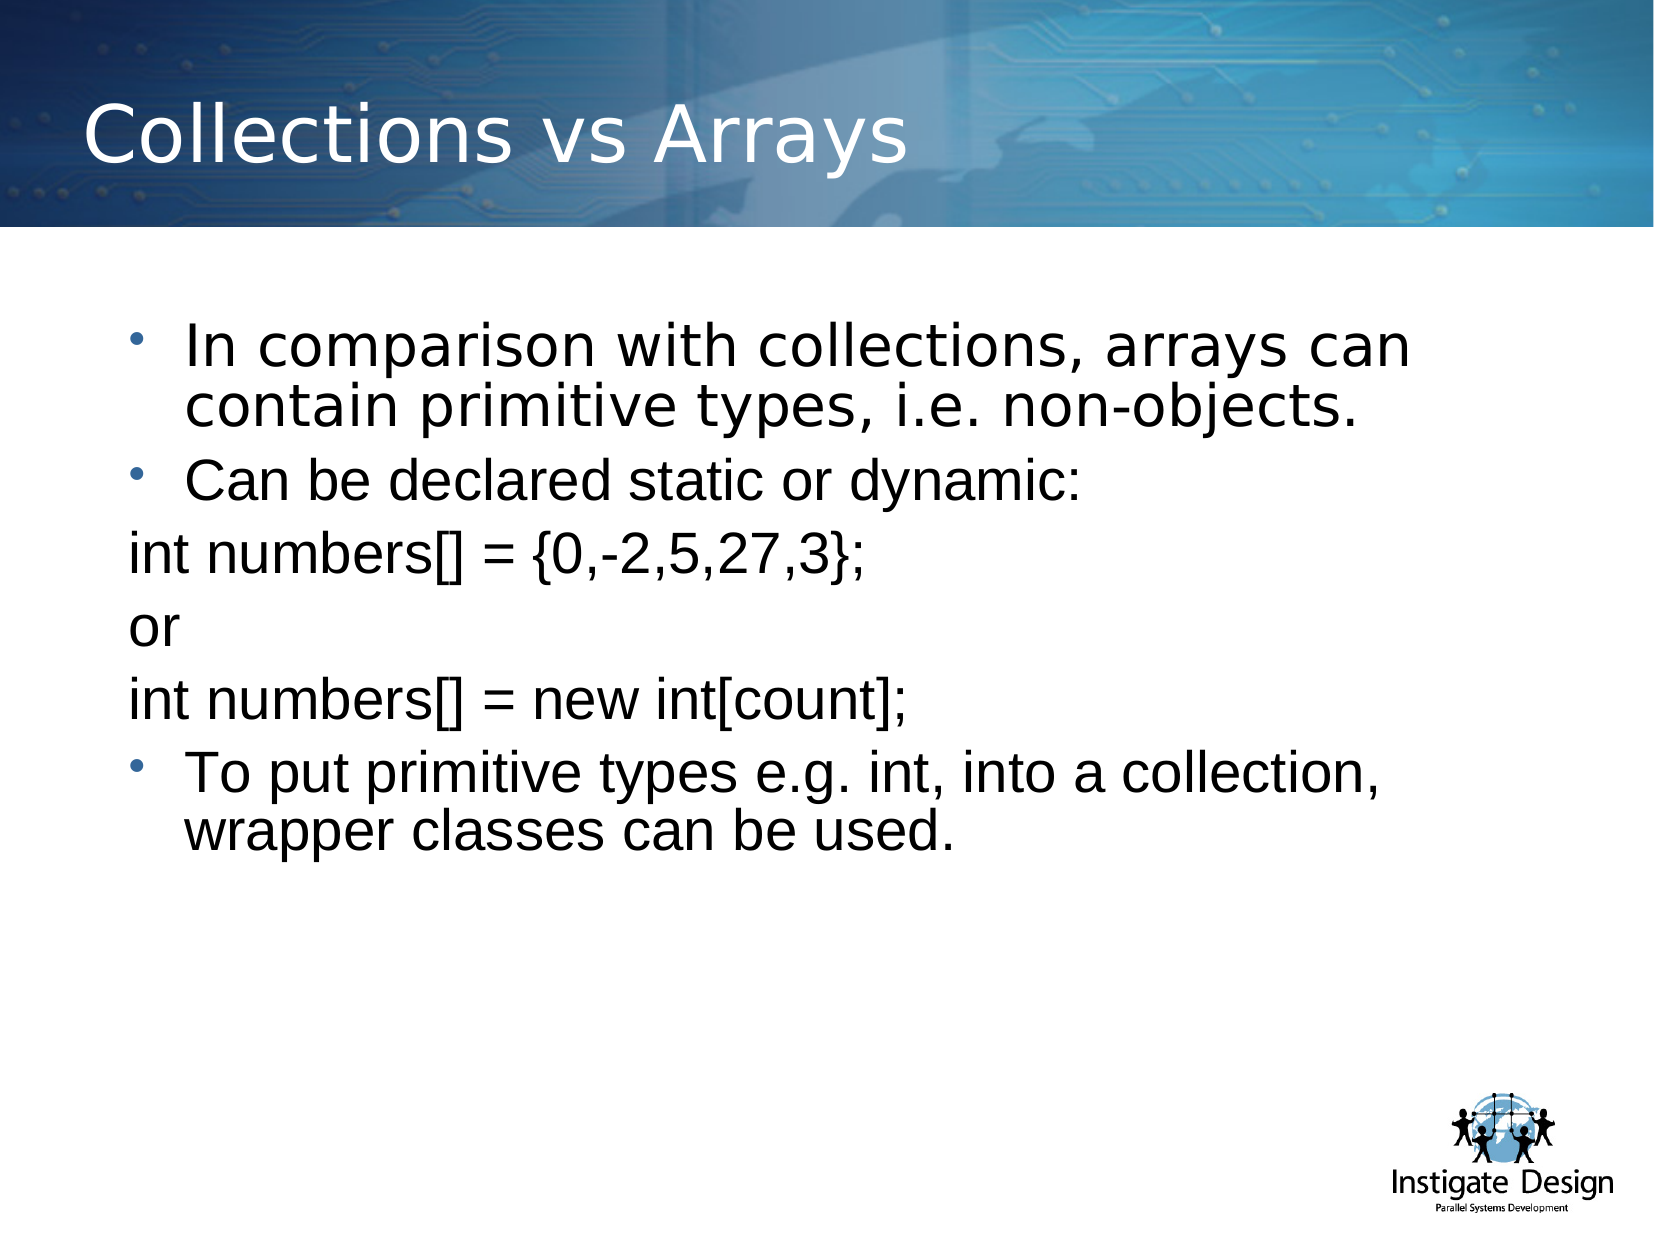

# Collections vs Arrays
In comparison with collections, arrays can contain primitive types, i.e. non-objects.
Can be declared static or dynamic:
int numbers[] = {0,-2,5,27,3};
or
int numbers[] = new int[count];
To put primitive types e.g. int, into a collection, wrapper classes can be used.